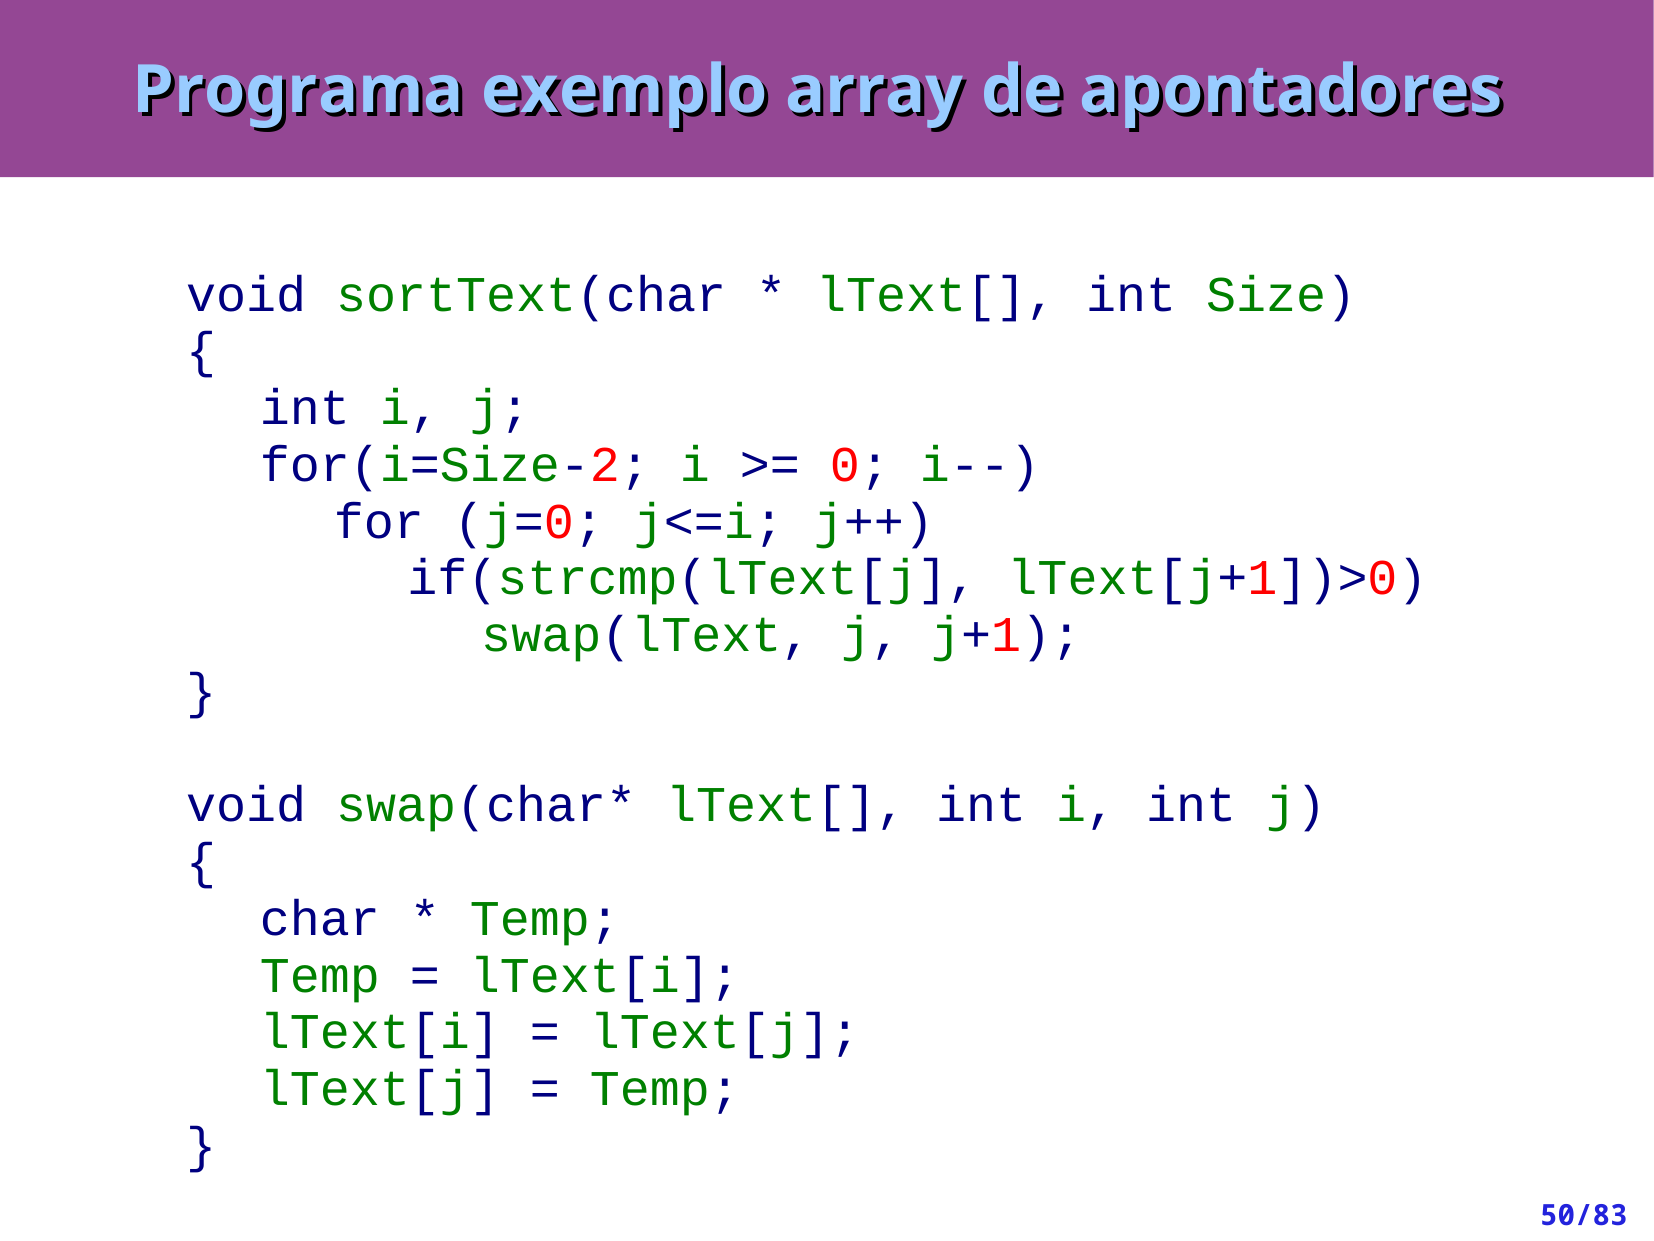

# Programa exemplo array de apontadores
void sortText(char * lText[], int Size)
{
	int i, j;
	for(i=Size-2; i >= 0; i--)
		for (j=0; j<=i; j++)
			if(strcmp(lText[j], lText[j+1])>0)
				swap(lText, j, j+1);
}
void swap(char* lText[], int i, int j)
{
	char * Temp;
	Temp = lText[i];
	lText[i] = lText[j];
	lText[j] = Temp;
}
50